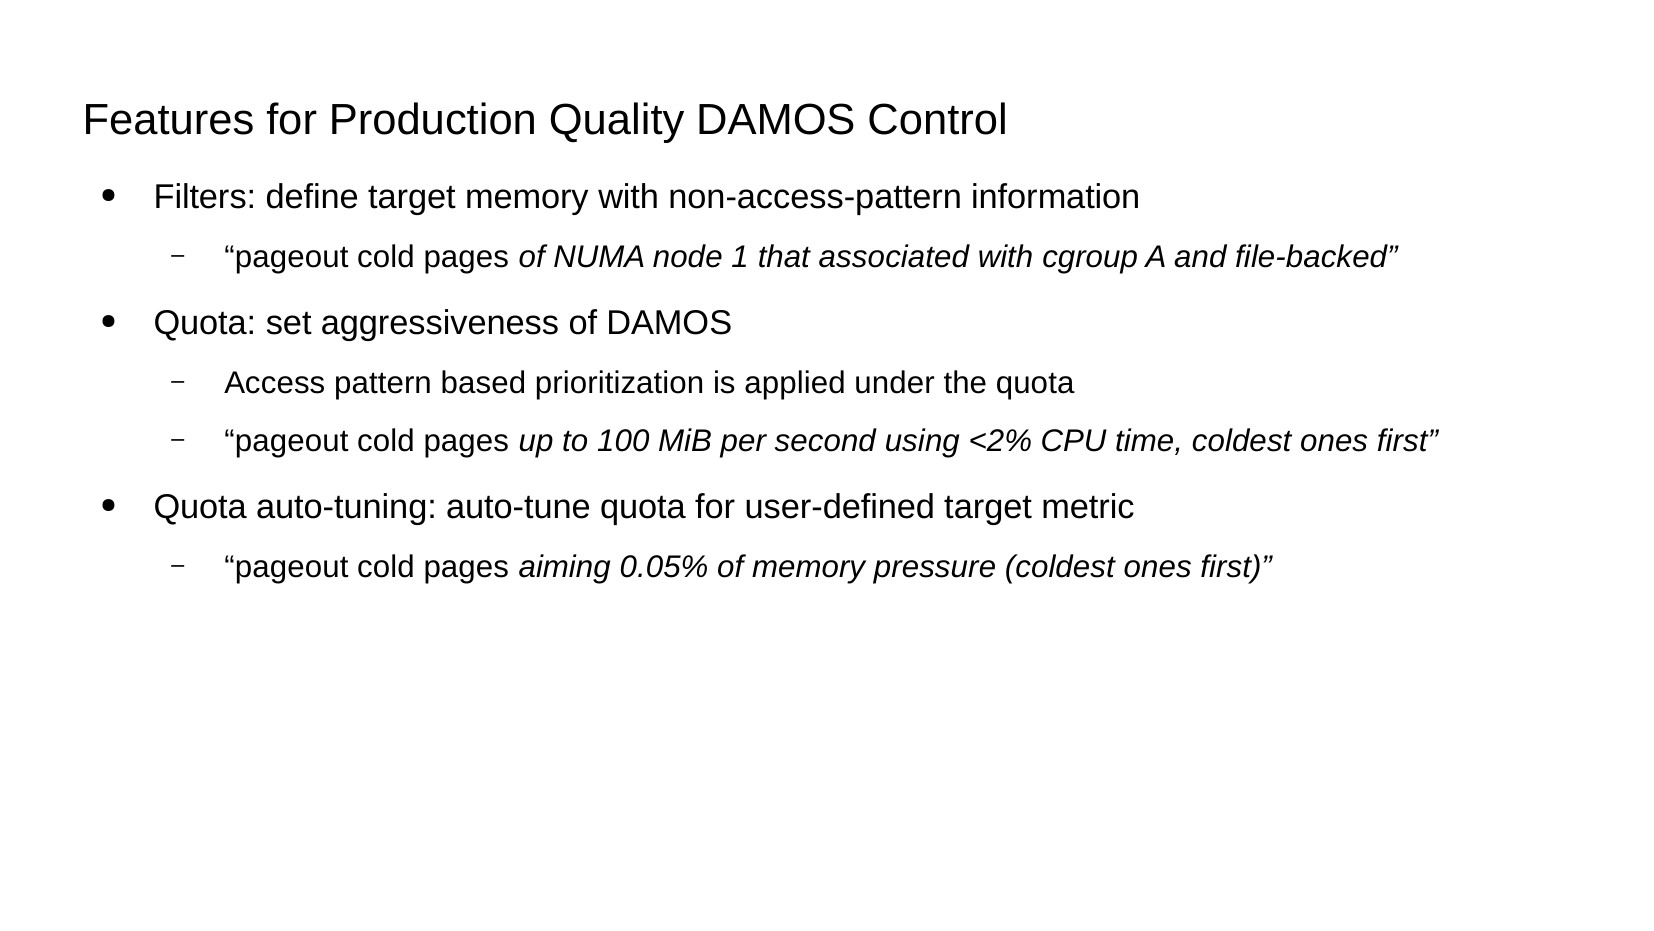

# Features for Production Quality DAMOS Control
Filters: define target memory with non-access-pattern information
“pageout cold pages of NUMA node 1 that associated with cgroup A and file-backed”
Quota: set aggressiveness of DAMOS
Access pattern based prioritization is applied under the quota
“pageout cold pages up to 100 MiB per second using <2% CPU time, coldest ones first”
Quota auto-tuning: auto-tune quota for user-defined target metric
“pageout cold pages aiming 0.05% of memory pressure (coldest ones first)”